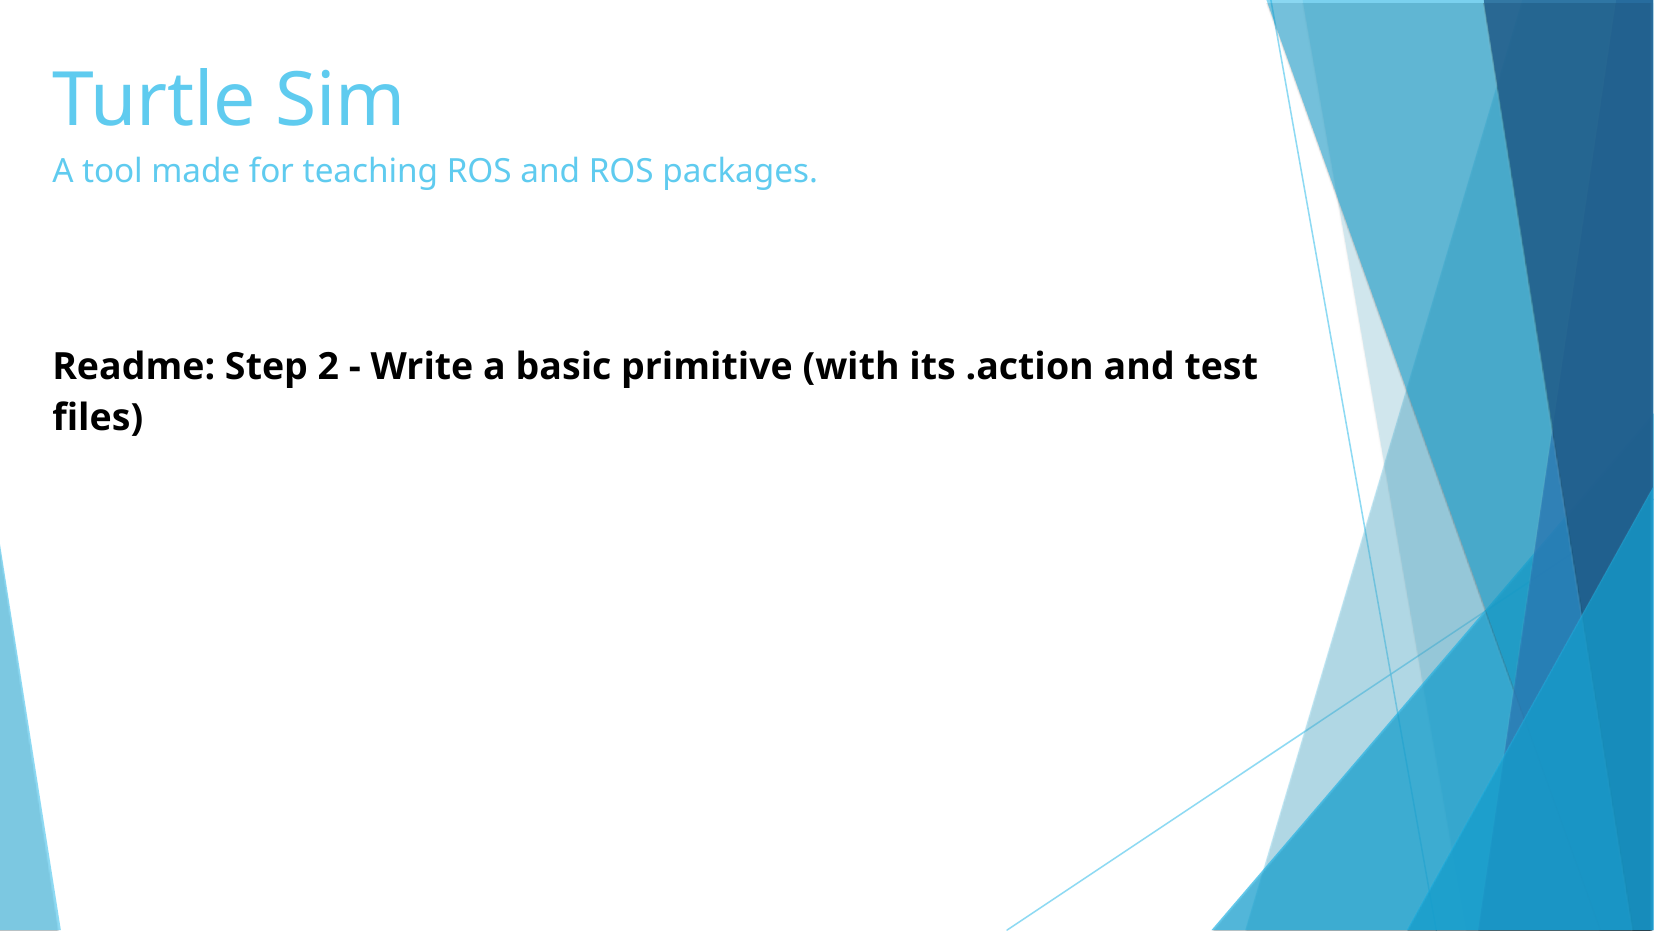

Turtle Sim
A tool made for teaching ROS and ROS packages.
Readme: Step 2 - Write a basic primitive (with its .action and test files)